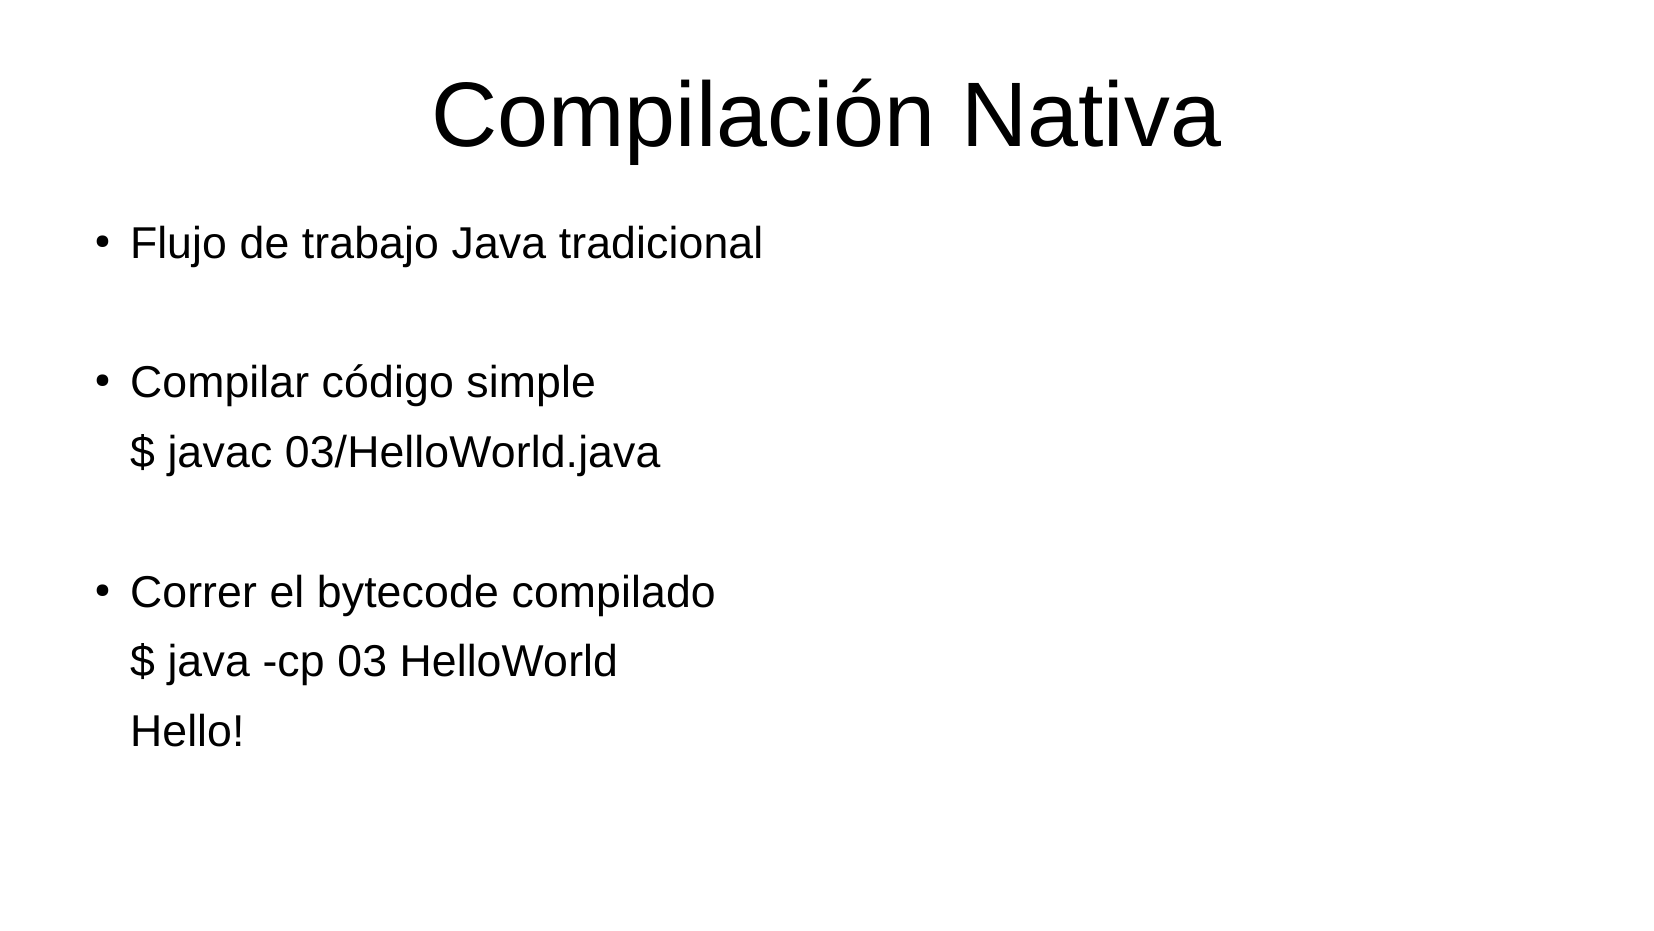

# Compilación Nativa
Flujo de trabajo Java tradicional
Compilar código simple
$ javac 03/HelloWorld.java
Correr el bytecode compilado
$ java -cp 03 HelloWorld
Hello!